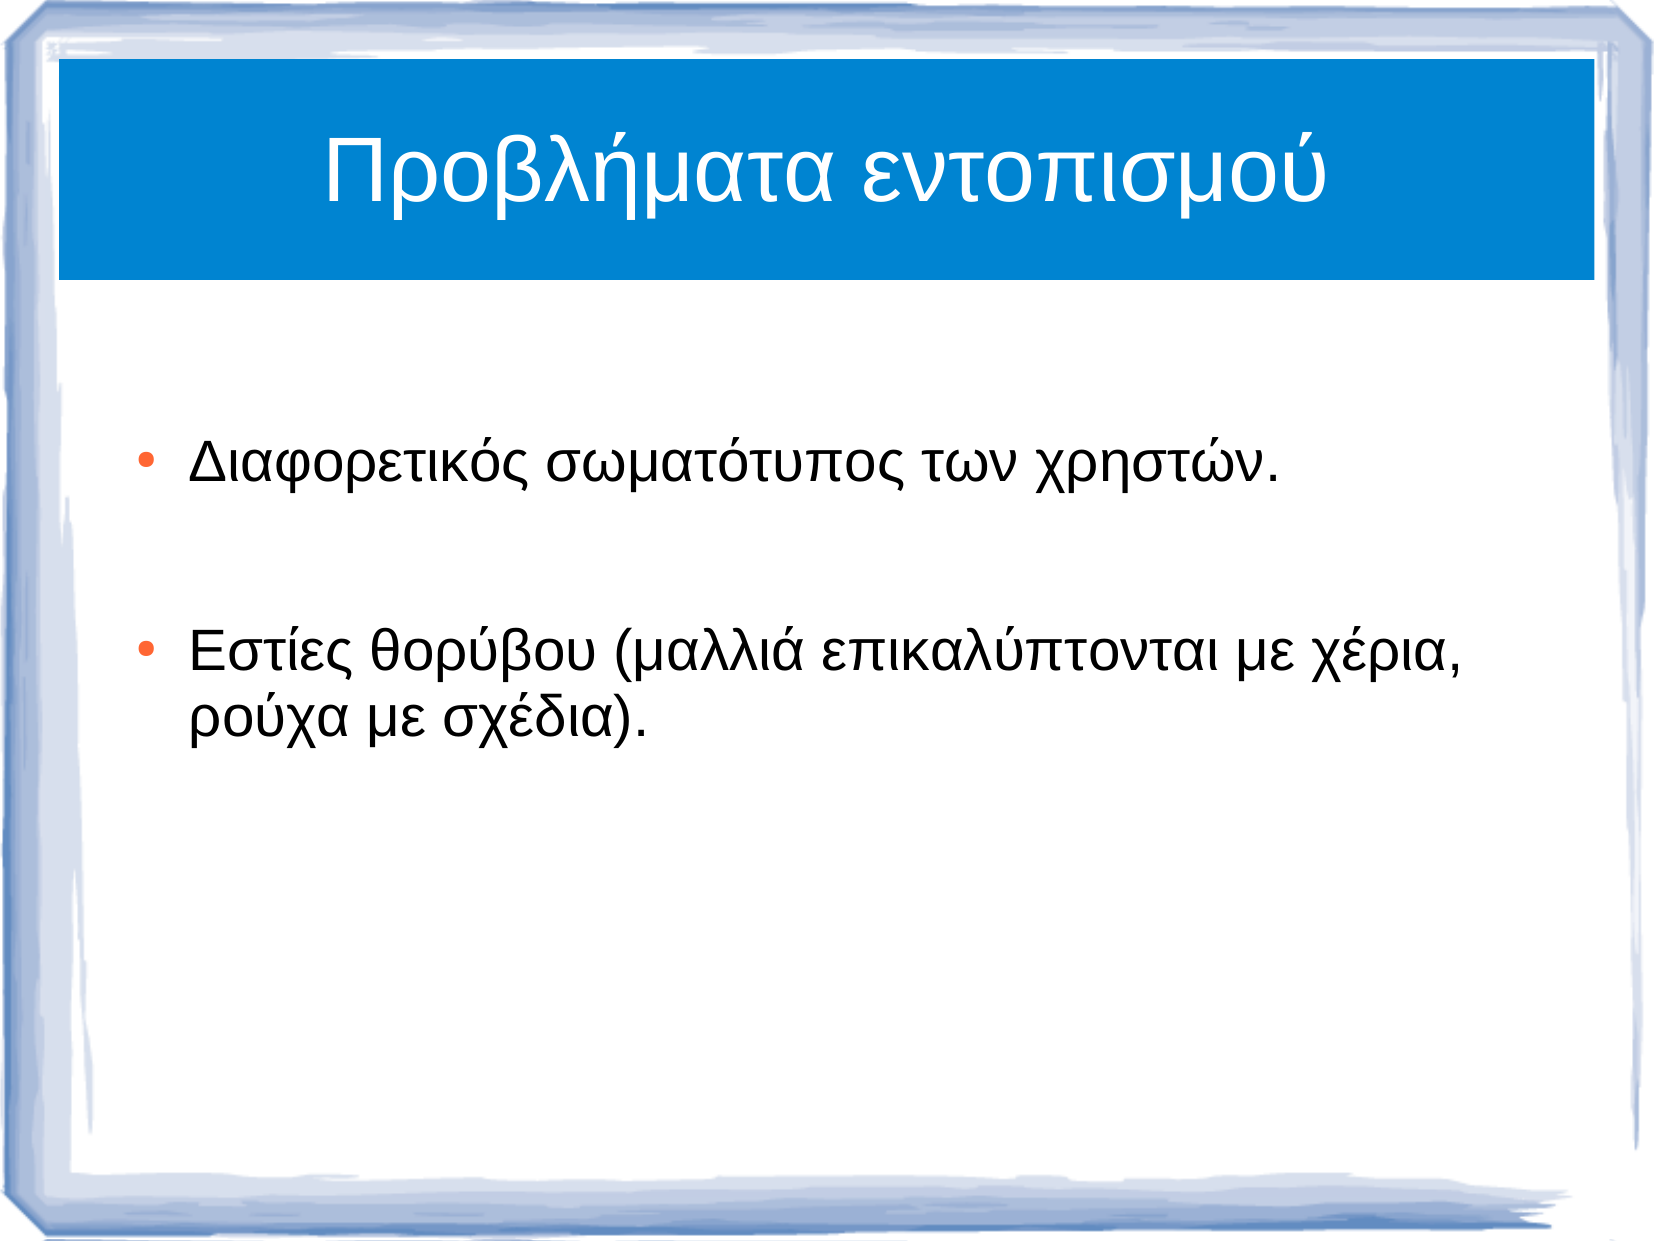

# Προβλήματα εντοπισμού
Διαφορετικός σωματότυπος των χρηστών.
Εστίες θορύβου (μαλλιά επικαλύπτονται με χέρια, ρούχα με σχέδια).